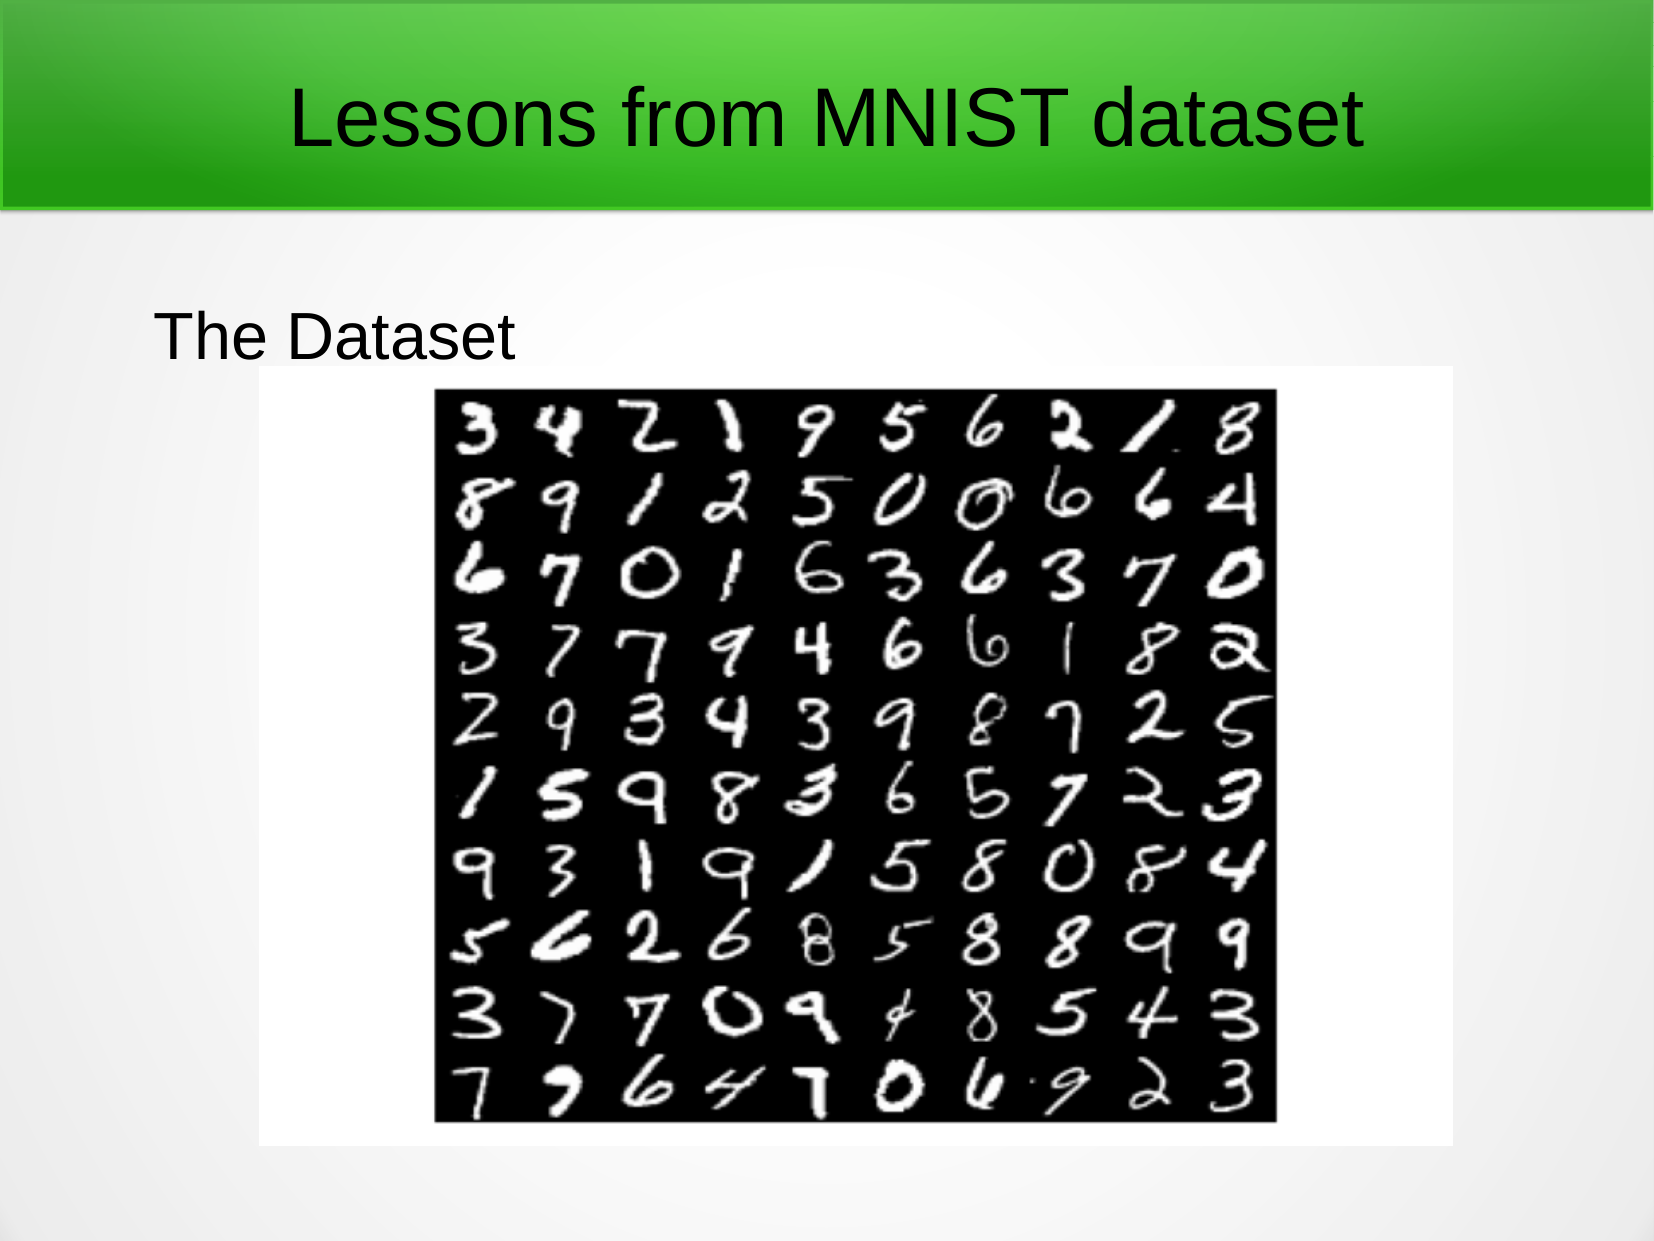

# Lessons from MNIST dataset
The Dataset